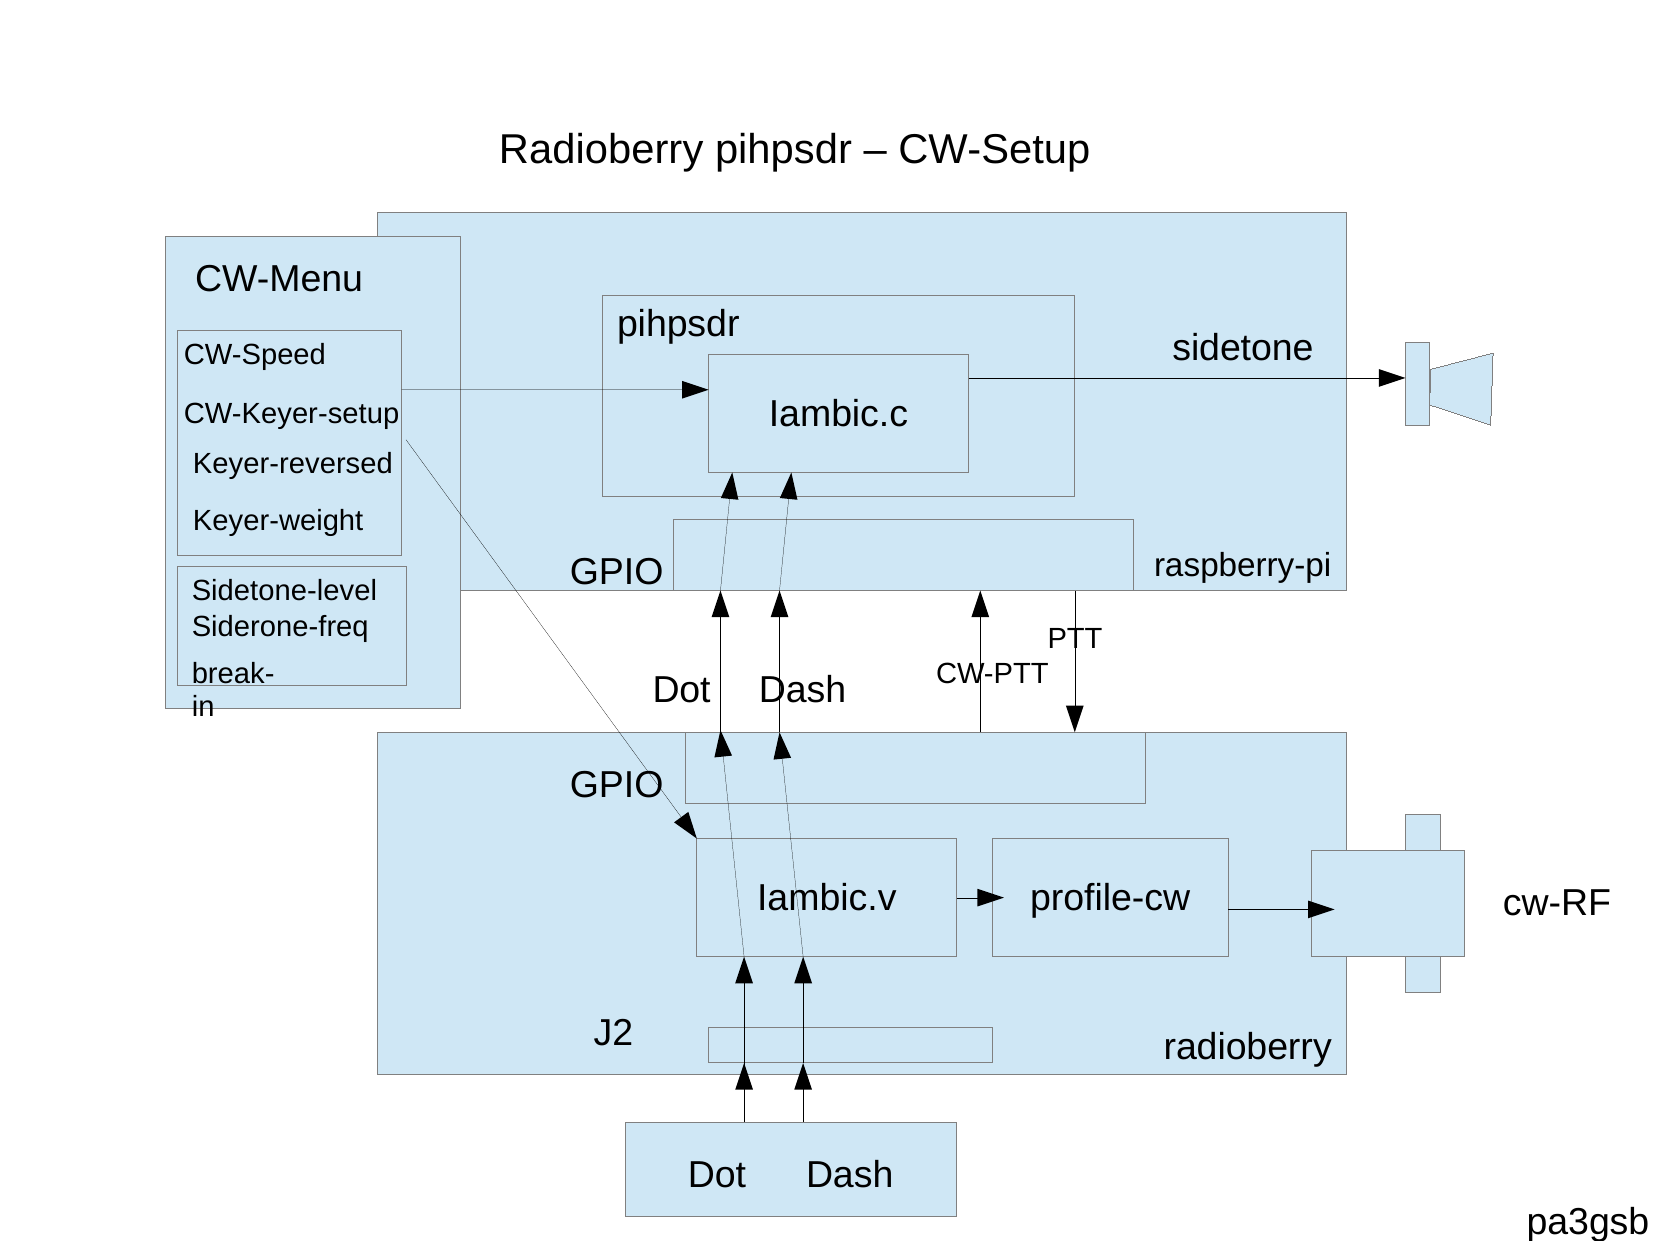

Radioberry pihpsdr – CW-Setup
raspberry-pi
CW-Menu
pihpsdr
sidetone
CW-Speed
Iambic.c
CW-Keyer-setup
Keyer-reversed
Keyer-weight
GPIO
Sidetone-level
Siderone-freq
PTT
CW-PTT
break-in
Dot
Dash
radioberry
GPIO
Iambic.v
profile-cw
cw-RF
J2
Dot
Dash
pa3gsb